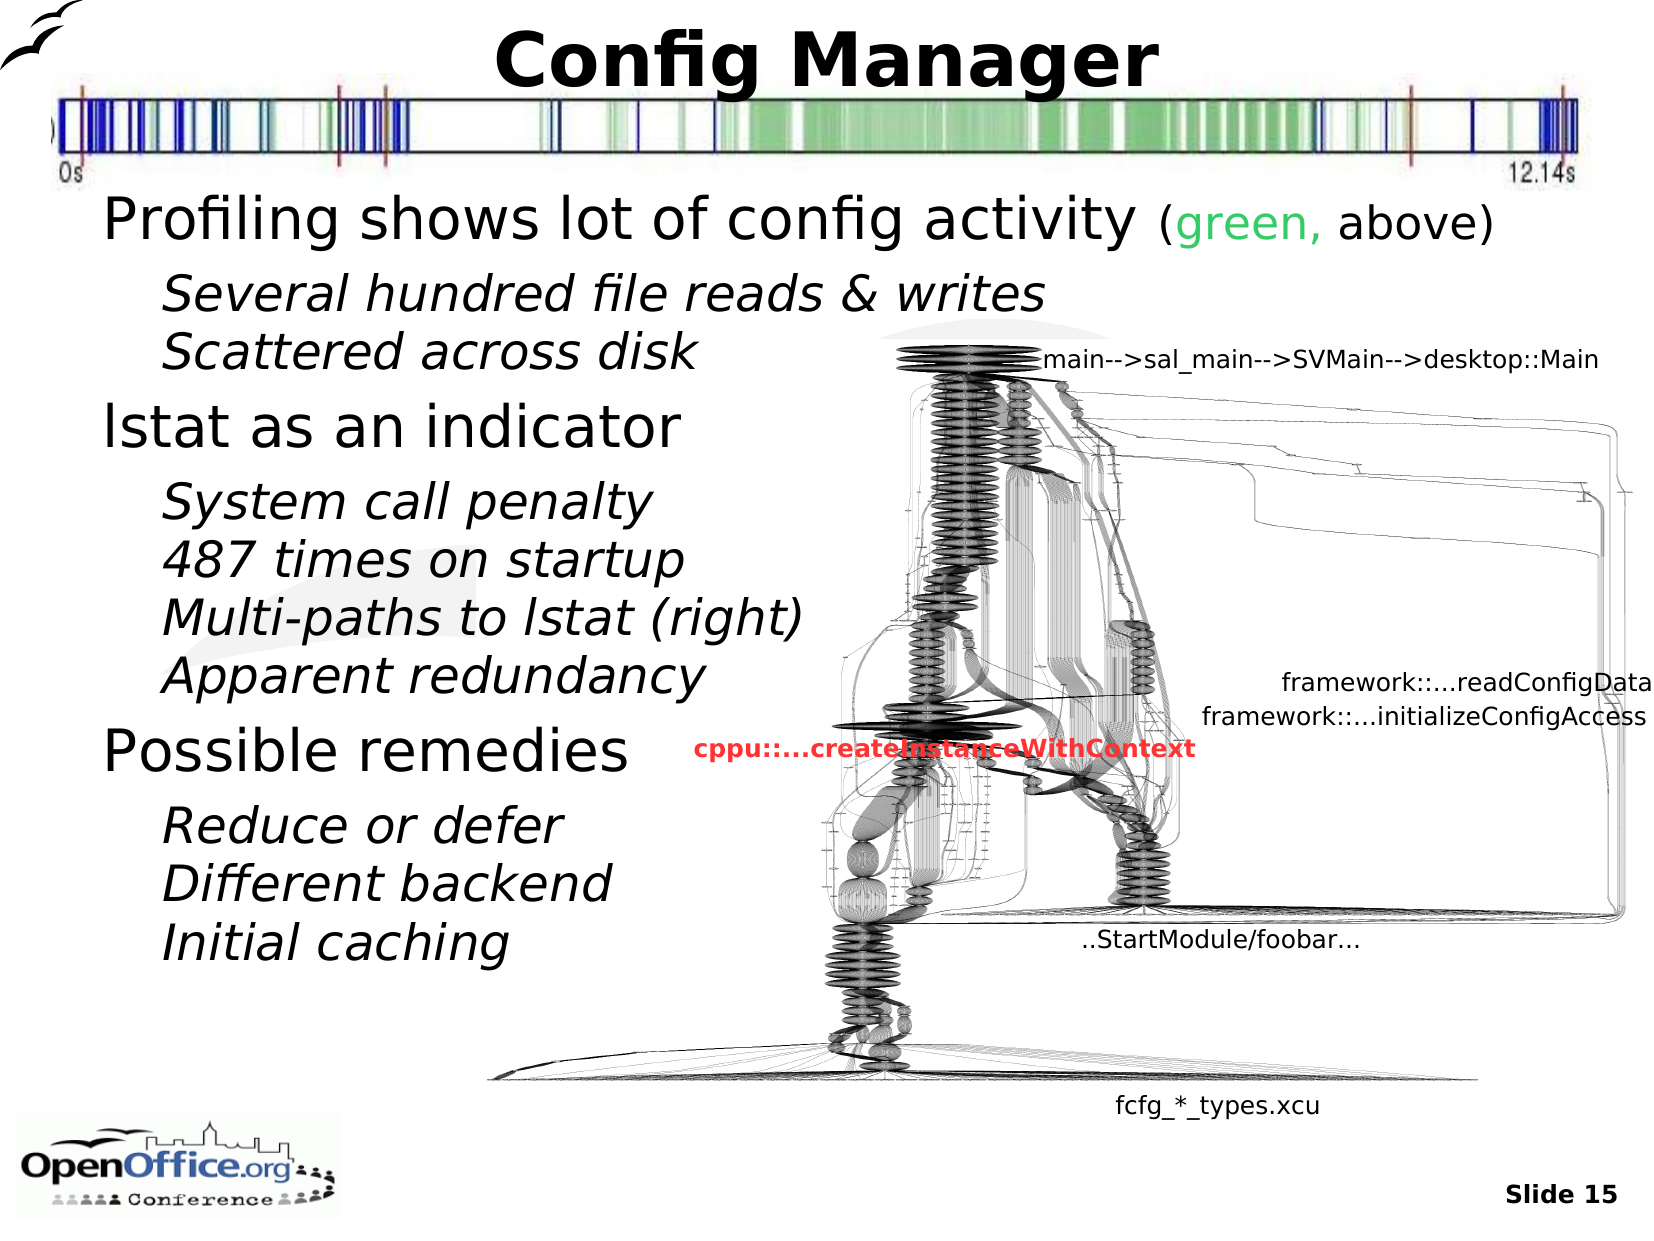

# Config Manager
Profiling shows lot of config activity (green, above)
Several hundred file reads & writes
Scattered across disk
lstat as an indicator
System call penalty
487 times on startup
Multi-paths to lstat (right)
Apparent redundancy
Possible remedies
Reduce or defer
Different backend
Initial caching
main-->sal_main-->SVMain-->desktop::Main
framework::...readConfigData
framework::...initializeConfigAccess
cppu::...createInstanceWithContext
..StartModule/foobar...
fcfg_*_types.xcu